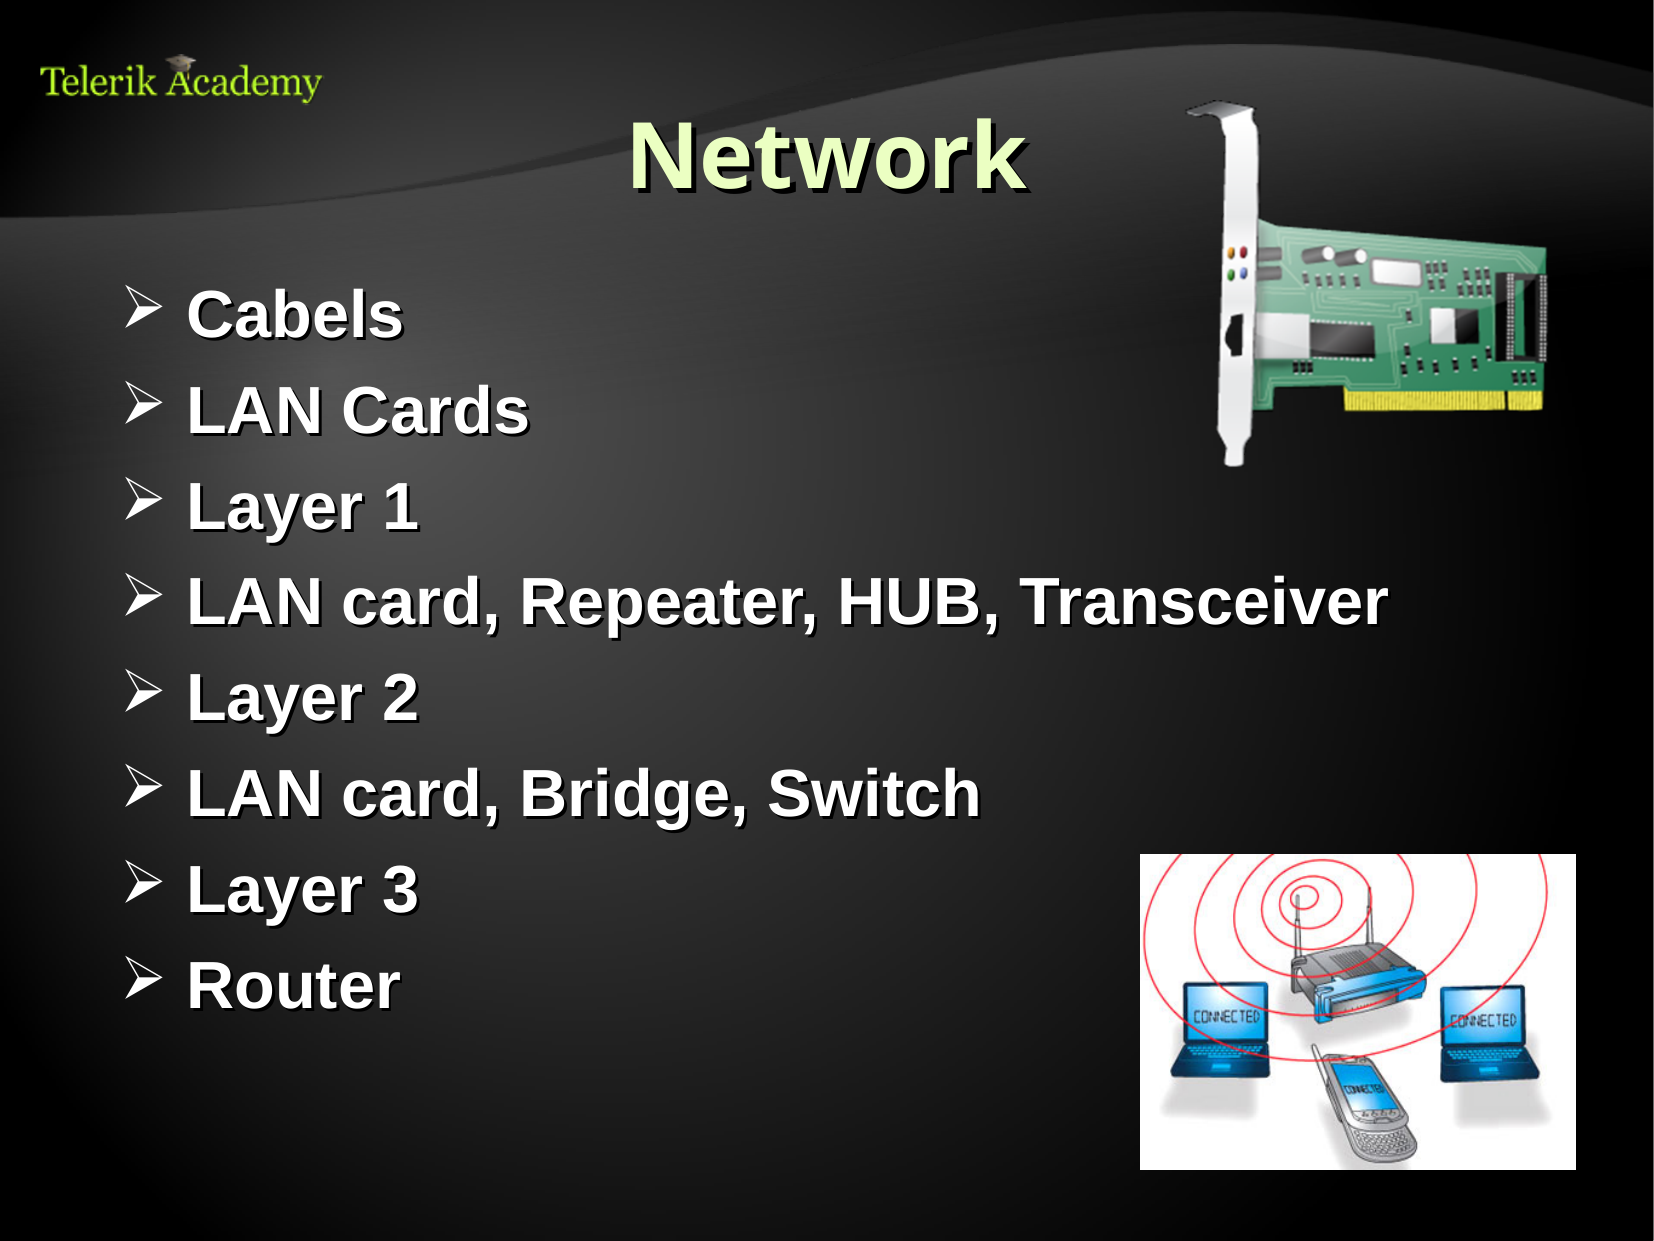

# Network
 Cabels
 LAN Cards
 Layer 1
 LAN card, Repeater, HUB, Transceiver
 Layer 2
 LAN card, Bridge, Switch
 Layer 3
 Router